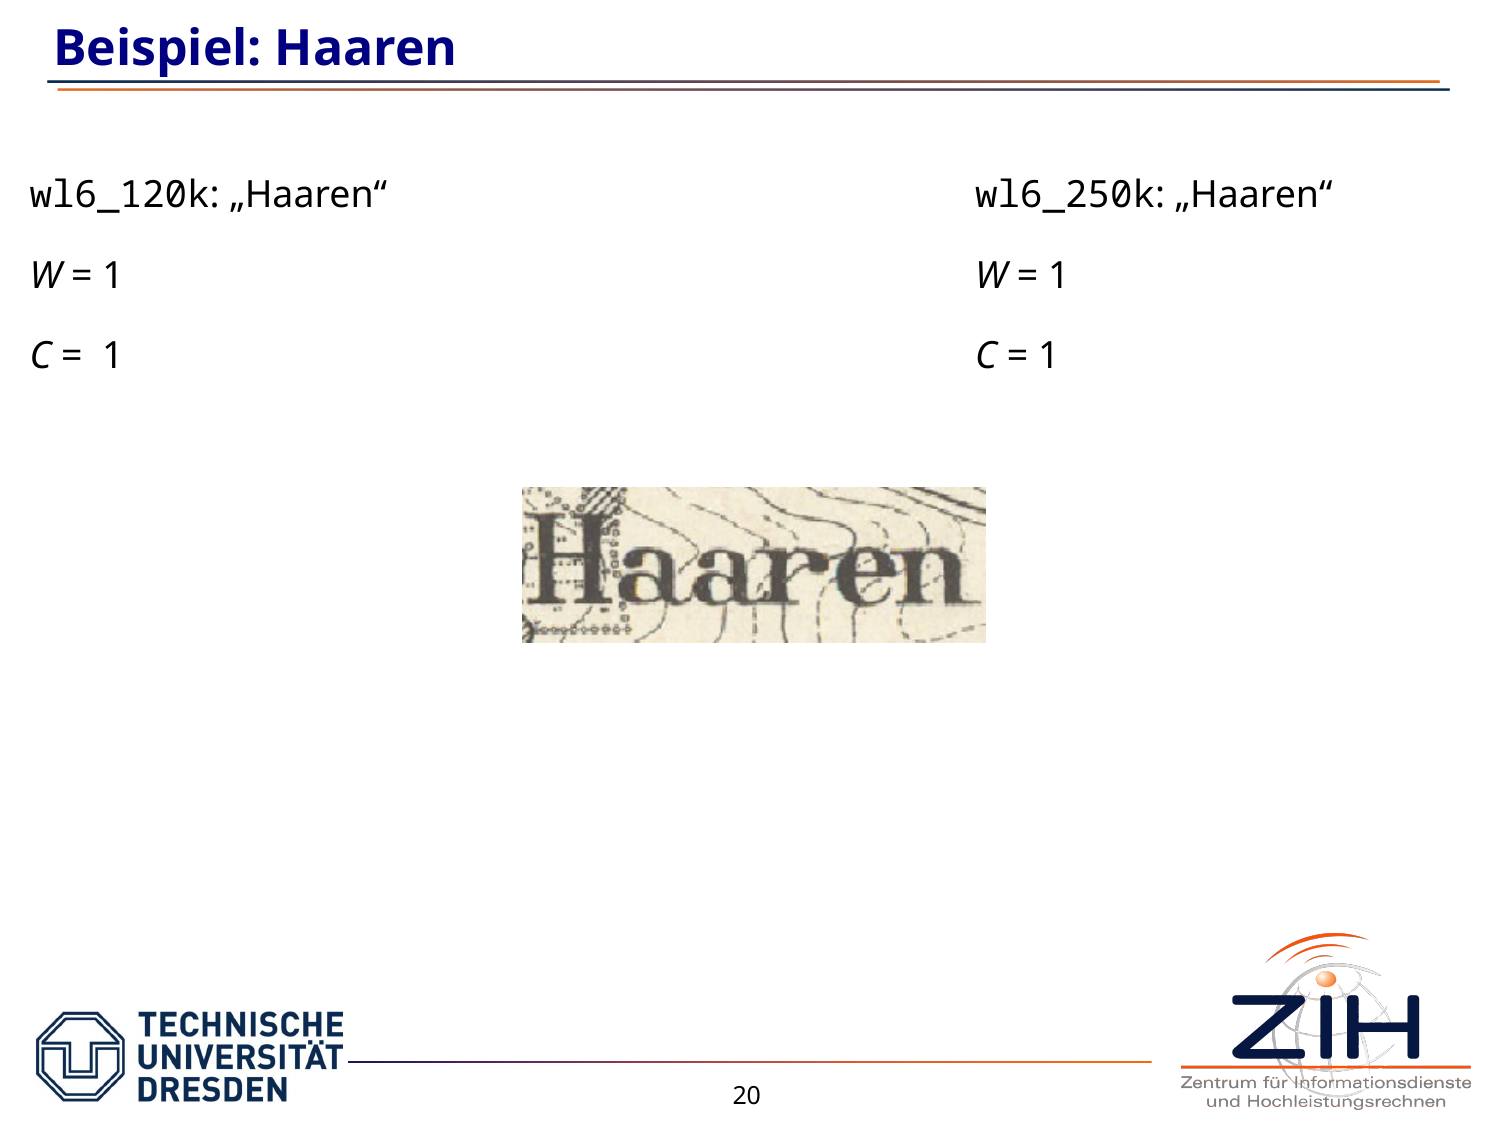

# Beispiel: Haaren
wl6_120k: „Haaren“
W = 1
C = 1
wl6_250k: „Haaren“
W = 1
C = 1
20